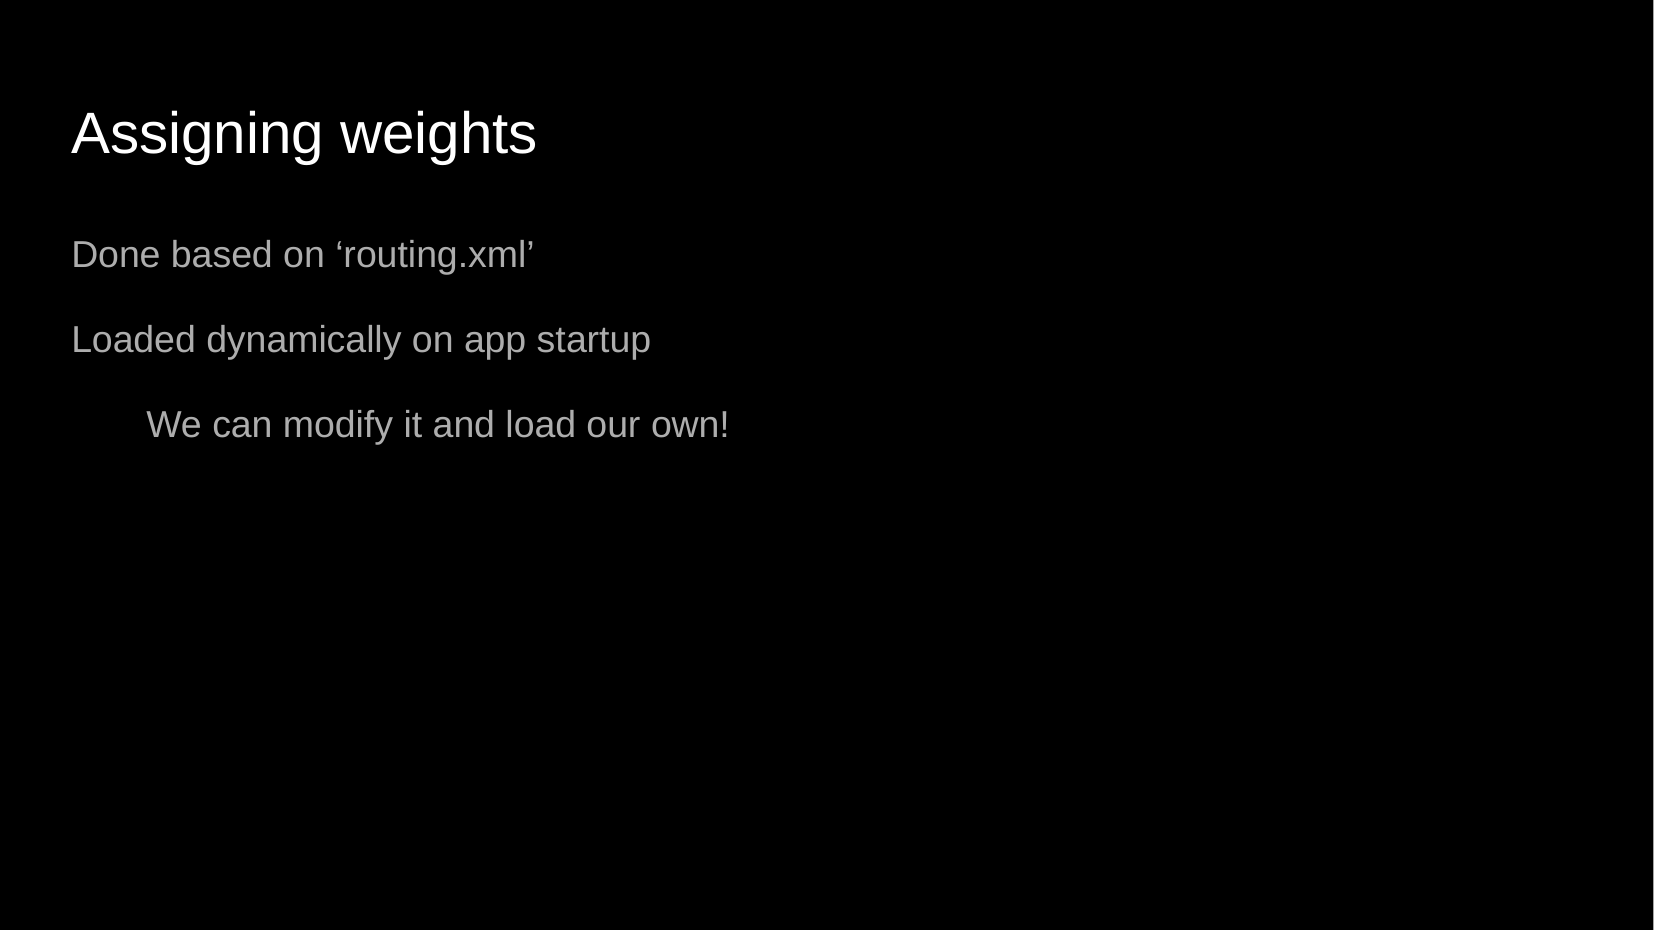

# Assigning weights
Done based on ‘routing.xml’
Loaded dynamically on app startup
	We can modify it and load our own!